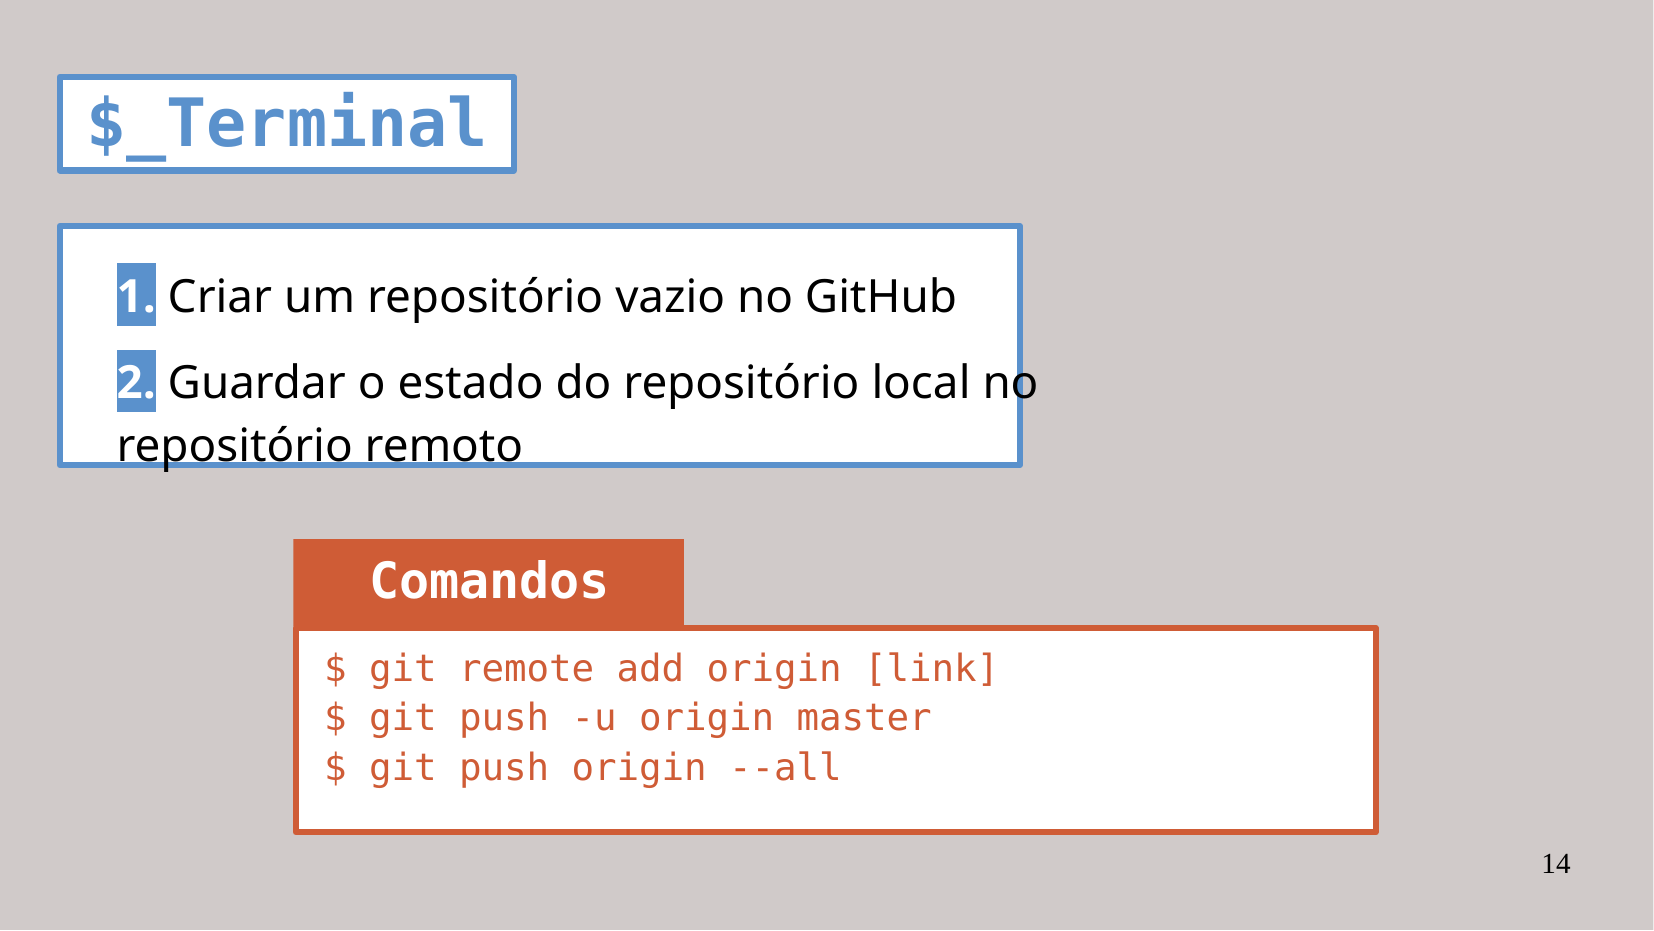

$_Terminal
1. Criar um repositório vazio no GitHub
2. Guardar o estado do repositório local no repositório remoto
Comandos
$ git remote add origin [link]
$ git push -u origin master
$ git push origin --all
14